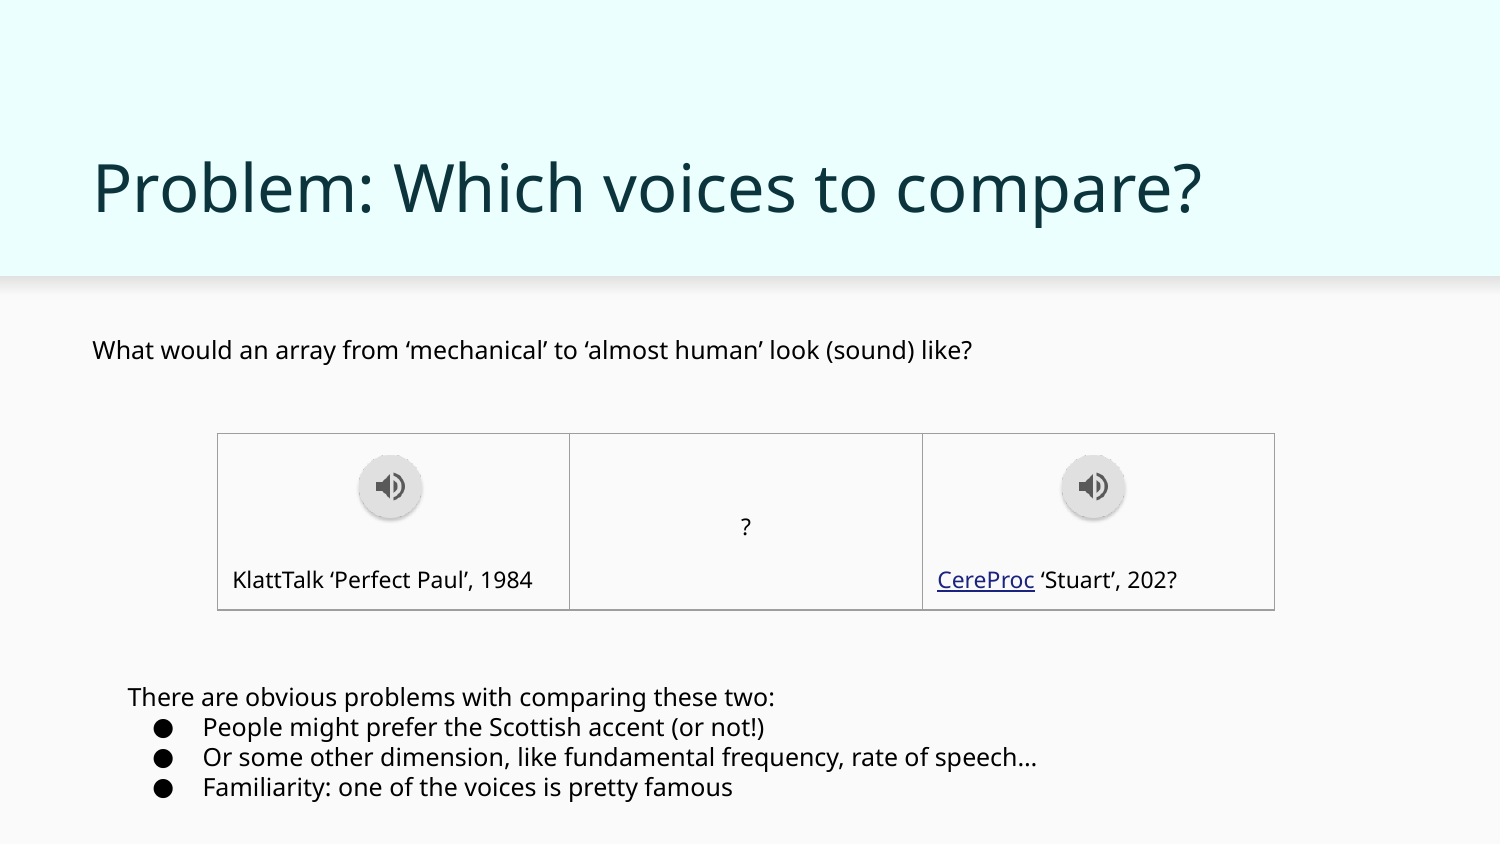

# Problem: Which voices to compare?
What would an array from ‘mechanical’ to ‘almost human’ look (sound) like?
| KlattTalk ‘Perfect Paul’, 1984 | ? | CereProc ‘Stuart’, 202? |
| --- | --- | --- |
There are obvious problems with comparing these two:
People might prefer the Scottish accent (or not!)
Or some other dimension, like fundamental frequency, rate of speech…
Familiarity: one of the voices is pretty famous